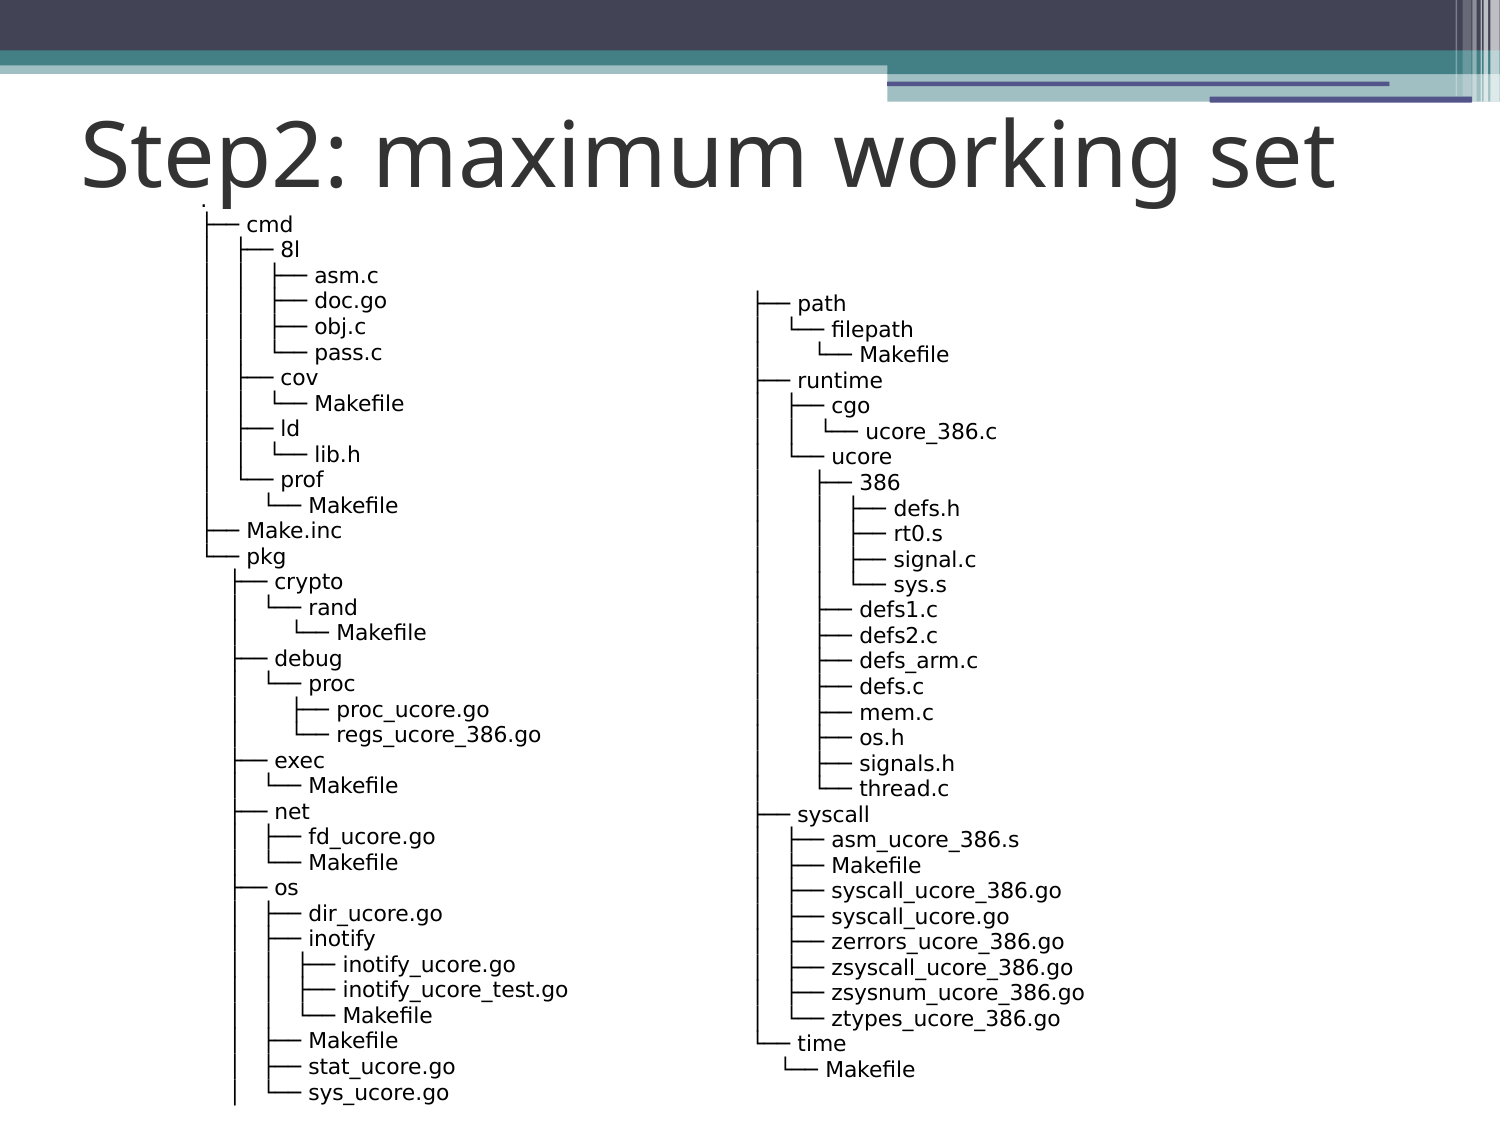

Step2: maximum working set
.
├── cmd
│   ├── 8l
│   │   ├── asm.c
│   │   ├── doc.go
│   │   ├── obj.c
│   │   └── pass.c
│   ├── cov
│   │   └── Makefile
│   ├── ld
│   │   └── lib.h
│   └── prof
│   └── Makefile
├── Make.inc
└── pkg
 ├── crypto
 │   └── rand
 │   └── Makefile
 ├── debug
 │   └── proc
 │   ├── proc_ucore.go
 │   └── regs_ucore_386.go
 ├── exec
 │   └── Makefile
 ├── net
 │   ├── fd_ucore.go
 │   └── Makefile
 ├── os
 │   ├── dir_ucore.go
 │   ├── inotify
 │   │   ├── inotify_ucore.go
 │   │   ├── inotify_ucore_test.go
 │   │   └── Makefile
 │   ├── Makefile
 │   ├── stat_ucore.go
 │   └── sys_ucore.go
 ├── path
 │   └── filepath
 │   └── Makefile
 ├── runtime
 │   ├── cgo
 │   │   └── ucore_386.c
 │   └── ucore
 │   ├── 386
 │   │   ├── defs.h
 │   │   ├── rt0.s
 │   │   ├── signal.c
 │   │   └── sys.s
 │   ├── defs1.c
 │   ├── defs2.c
 │   ├── defs_arm.c
 │   ├── defs.c
 │   ├── mem.c
 │   ├── os.h
 │   ├── signals.h
 │   └── thread.c
 ├── syscall
 │   ├── asm_ucore_386.s
 │   ├── Makefile
 │   ├── syscall_ucore_386.go
 │   ├── syscall_ucore.go
 │   ├── zerrors_ucore_386.go
 │   ├── zsyscall_ucore_386.go
 │   ├── zsysnum_ucore_386.go
 │   └── ztypes_ucore_386.go
 └── time
 └── Makefile